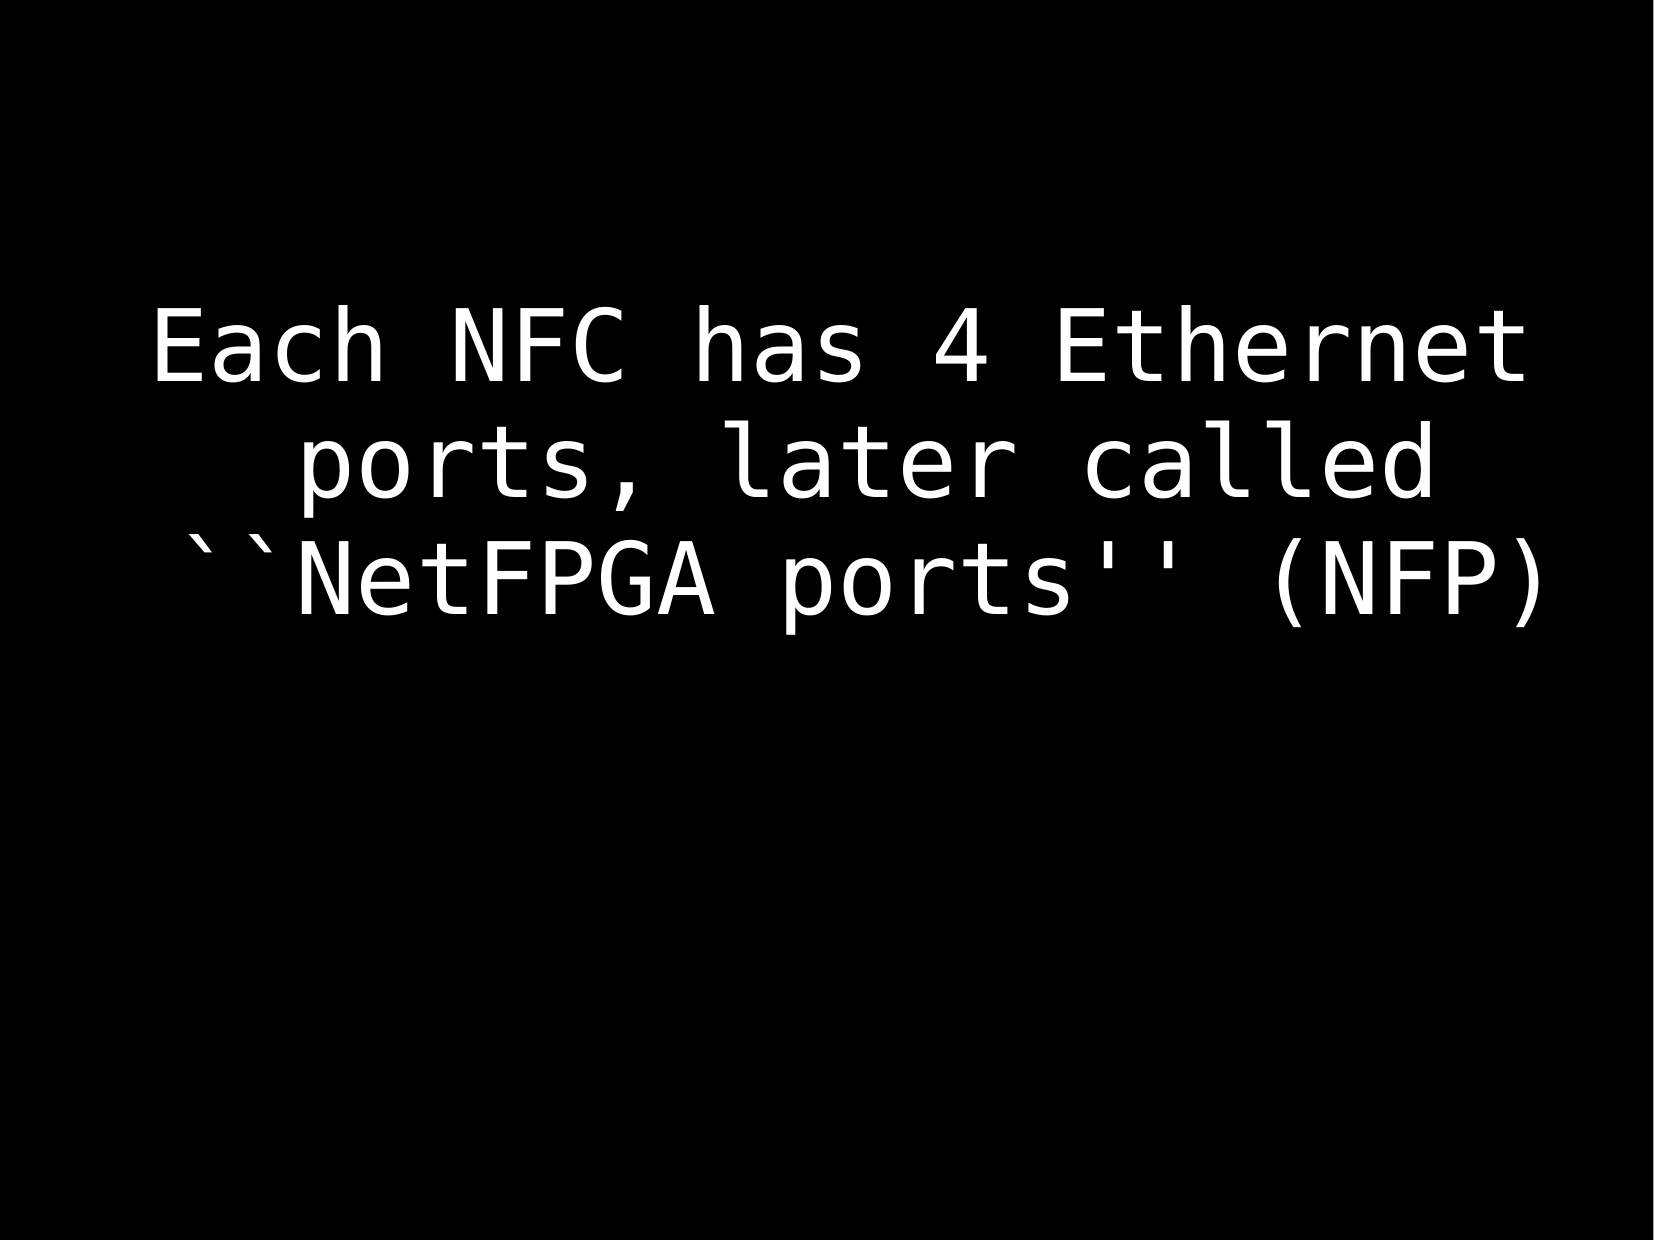

# Each NFC has 4 Ethernet ports, later called ``NetFPGA ports'' (NFP)